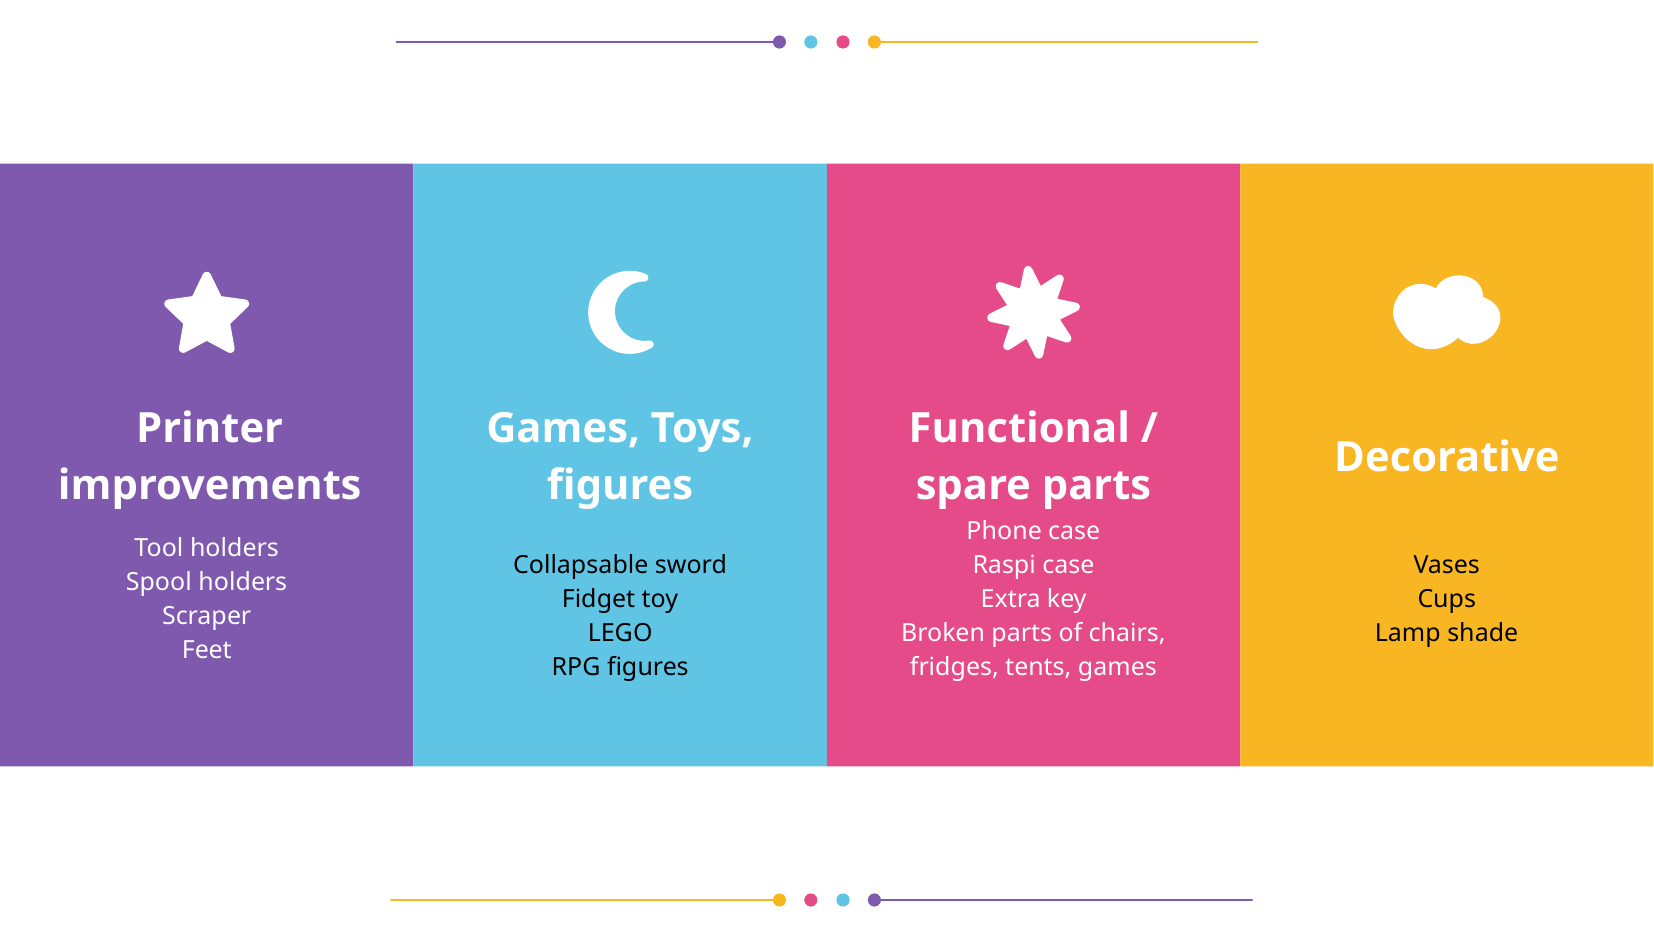

Games, Toys, figures
Printer improvements
Functional / spare parts
Decorative
# Tool holders Spool holders Scraper Feet
Collapsable sword
Fidget toy
LEGO
RPG figures
Phone case
Raspi case
Extra key
Broken parts of chairs, fridges, tents, games
Vases
Cups
Lamp shade